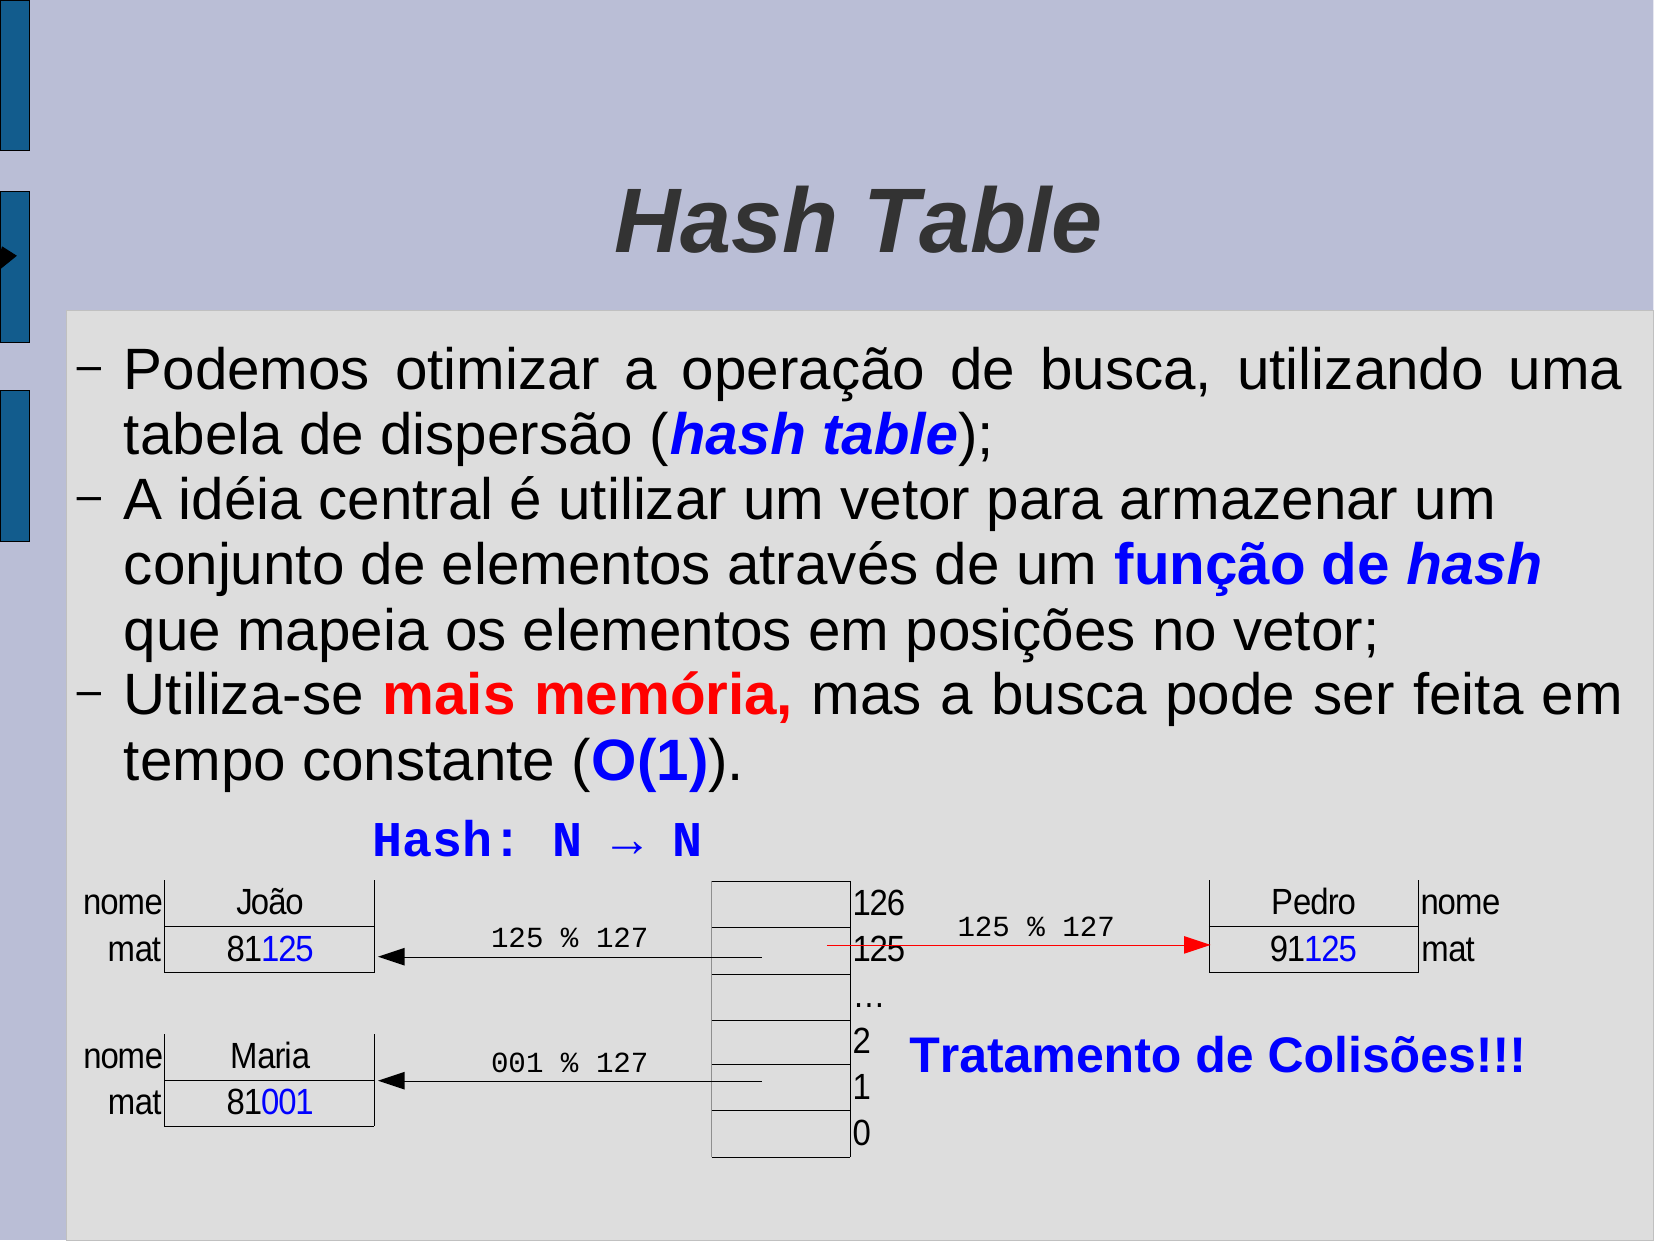

# Hash Table
Podemos otimizar a operação de busca, utilizando uma tabela de dispersão (hash table);
A idéia central é utilizar um vetor para armazenar um conjunto de elementos através de um função de hash que mapeia os elementos em posições no vetor;
Utiliza-se mais memória, mas a busca pode ser feita em tempo constante (O(1)).
Hash: N → N
 125 % 127
125 % 127
Tratamento de Colisões!!!
001 % 127